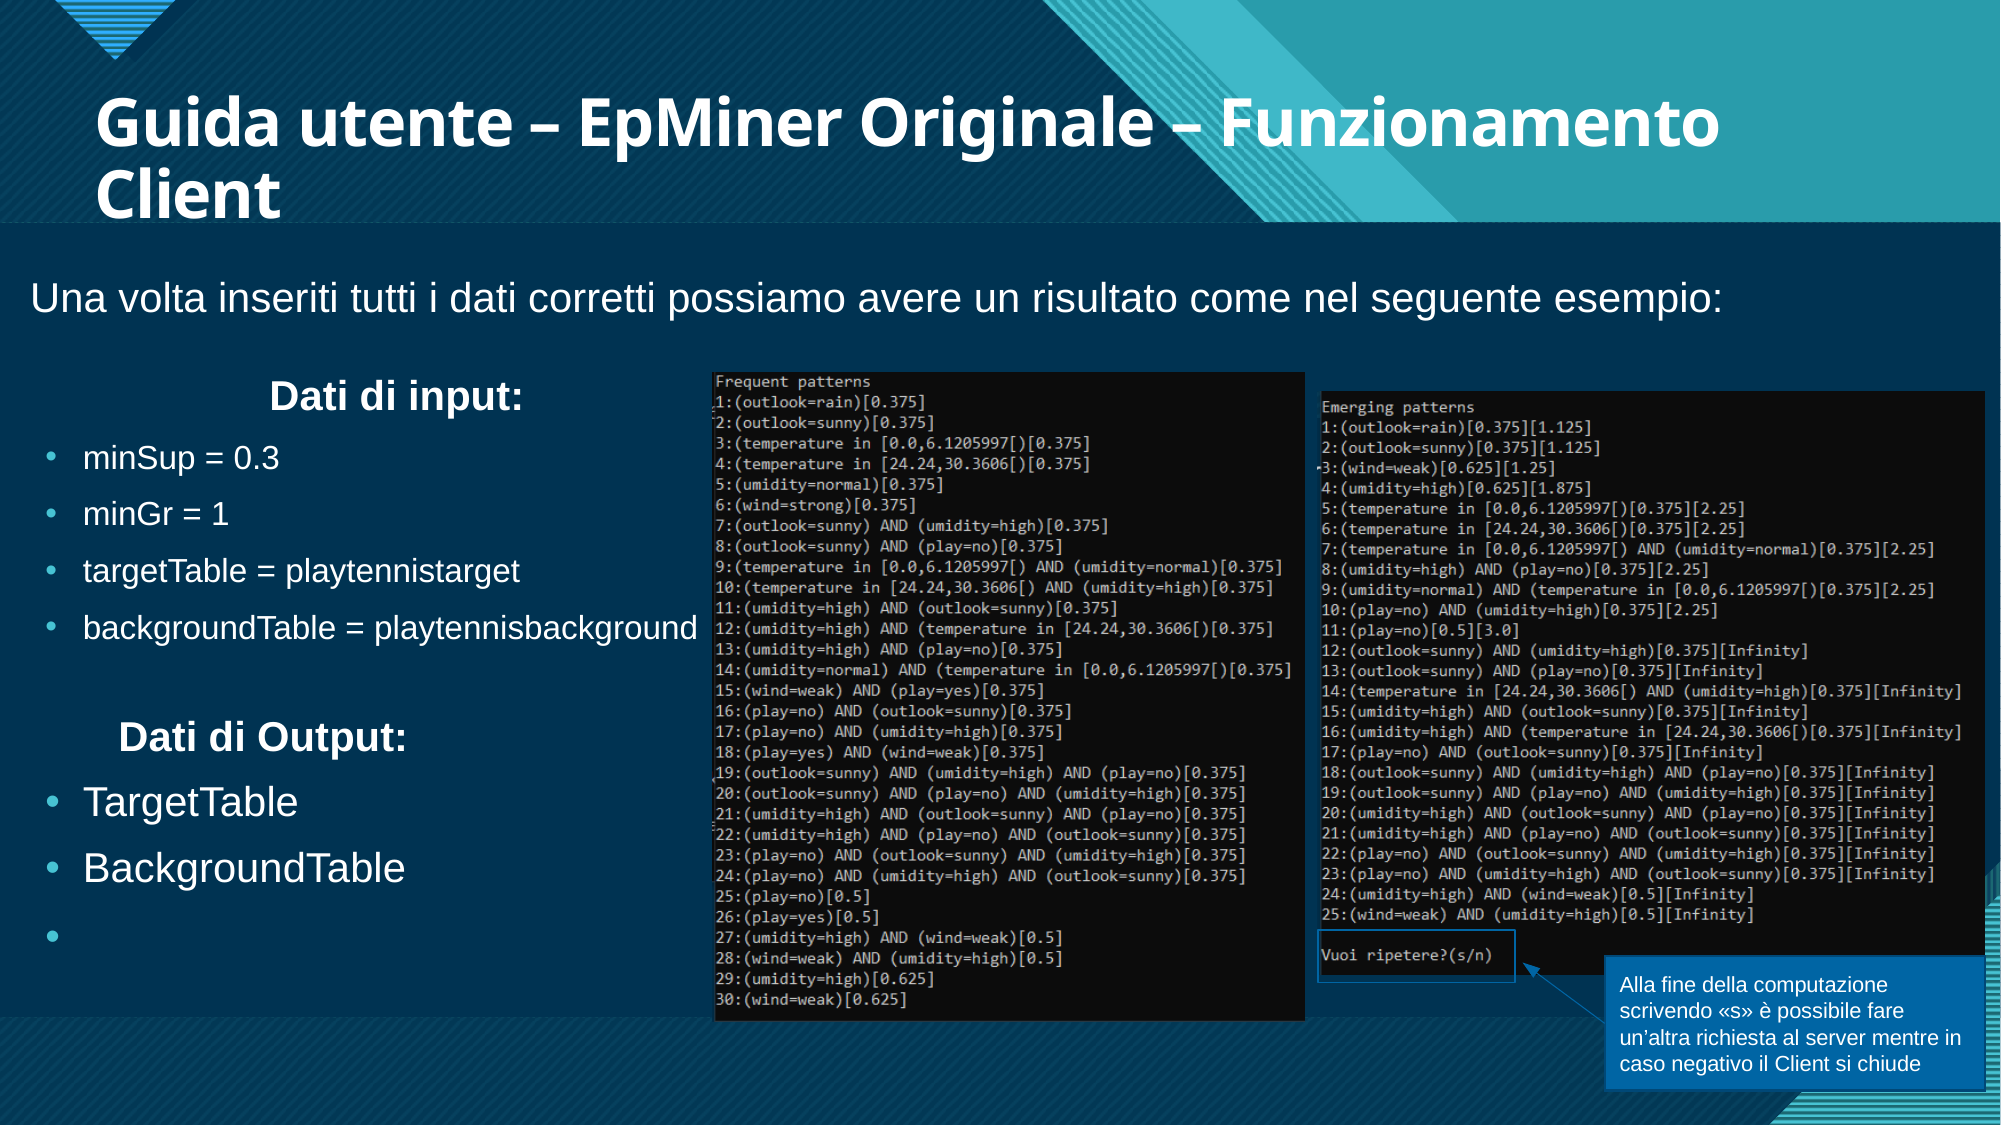

# Guida utente – EpMiner Originale – Funzionamento Client
Una volta inseriti tutti i dati corretti possiamo avere un risultato come nel seguente esempio:
Dati di input:
minSup = 0.3
minGr = 1
targetTable = playtennistarget
backgroundTable = playtennisbackground
Dati di Output:
TargetTable
BackgroundTable
Alla fine della computazione scrivendo «s» è possibile fare un’altra richiesta al server mentre in caso negativo il Client si chiude